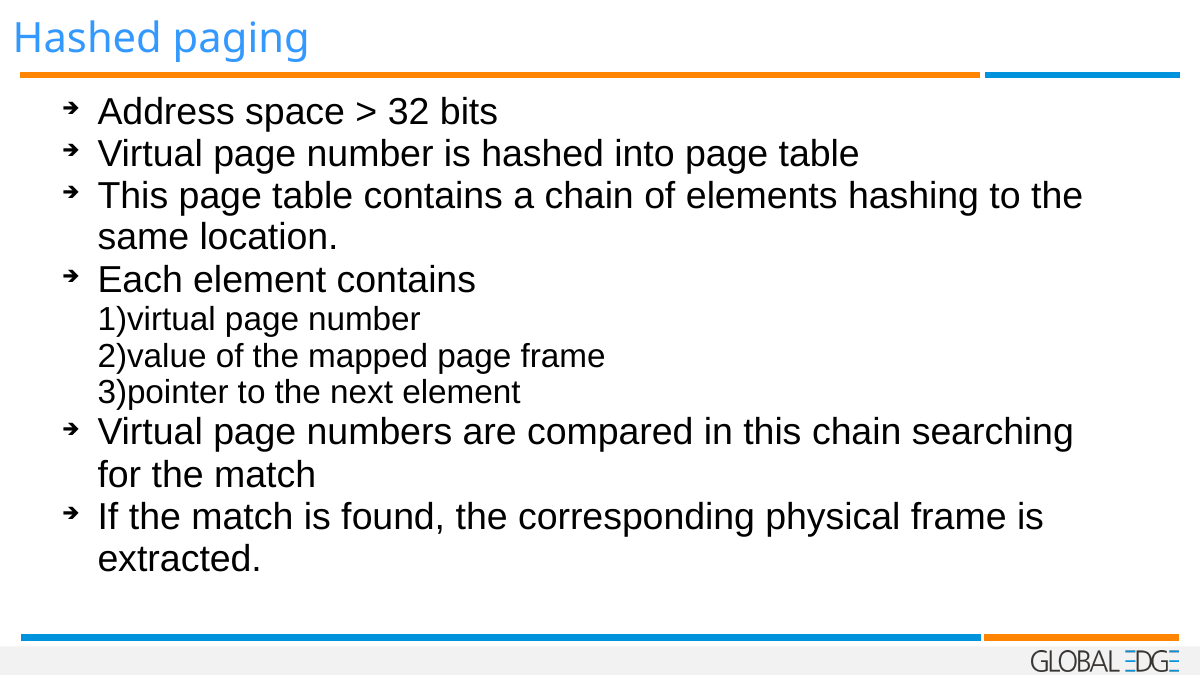

# Hashed paging
Address space > 32 bits
Virtual page number is hashed into page table
This page table contains a chain of elements hashing to the
same location.
Each element contains
1)virtual page number
2)value of the mapped page frame
3)pointer to the next element
Virtual page numbers are compared in this chain searching
for the match
If the match is found, the corresponding physical frame is
extracted.